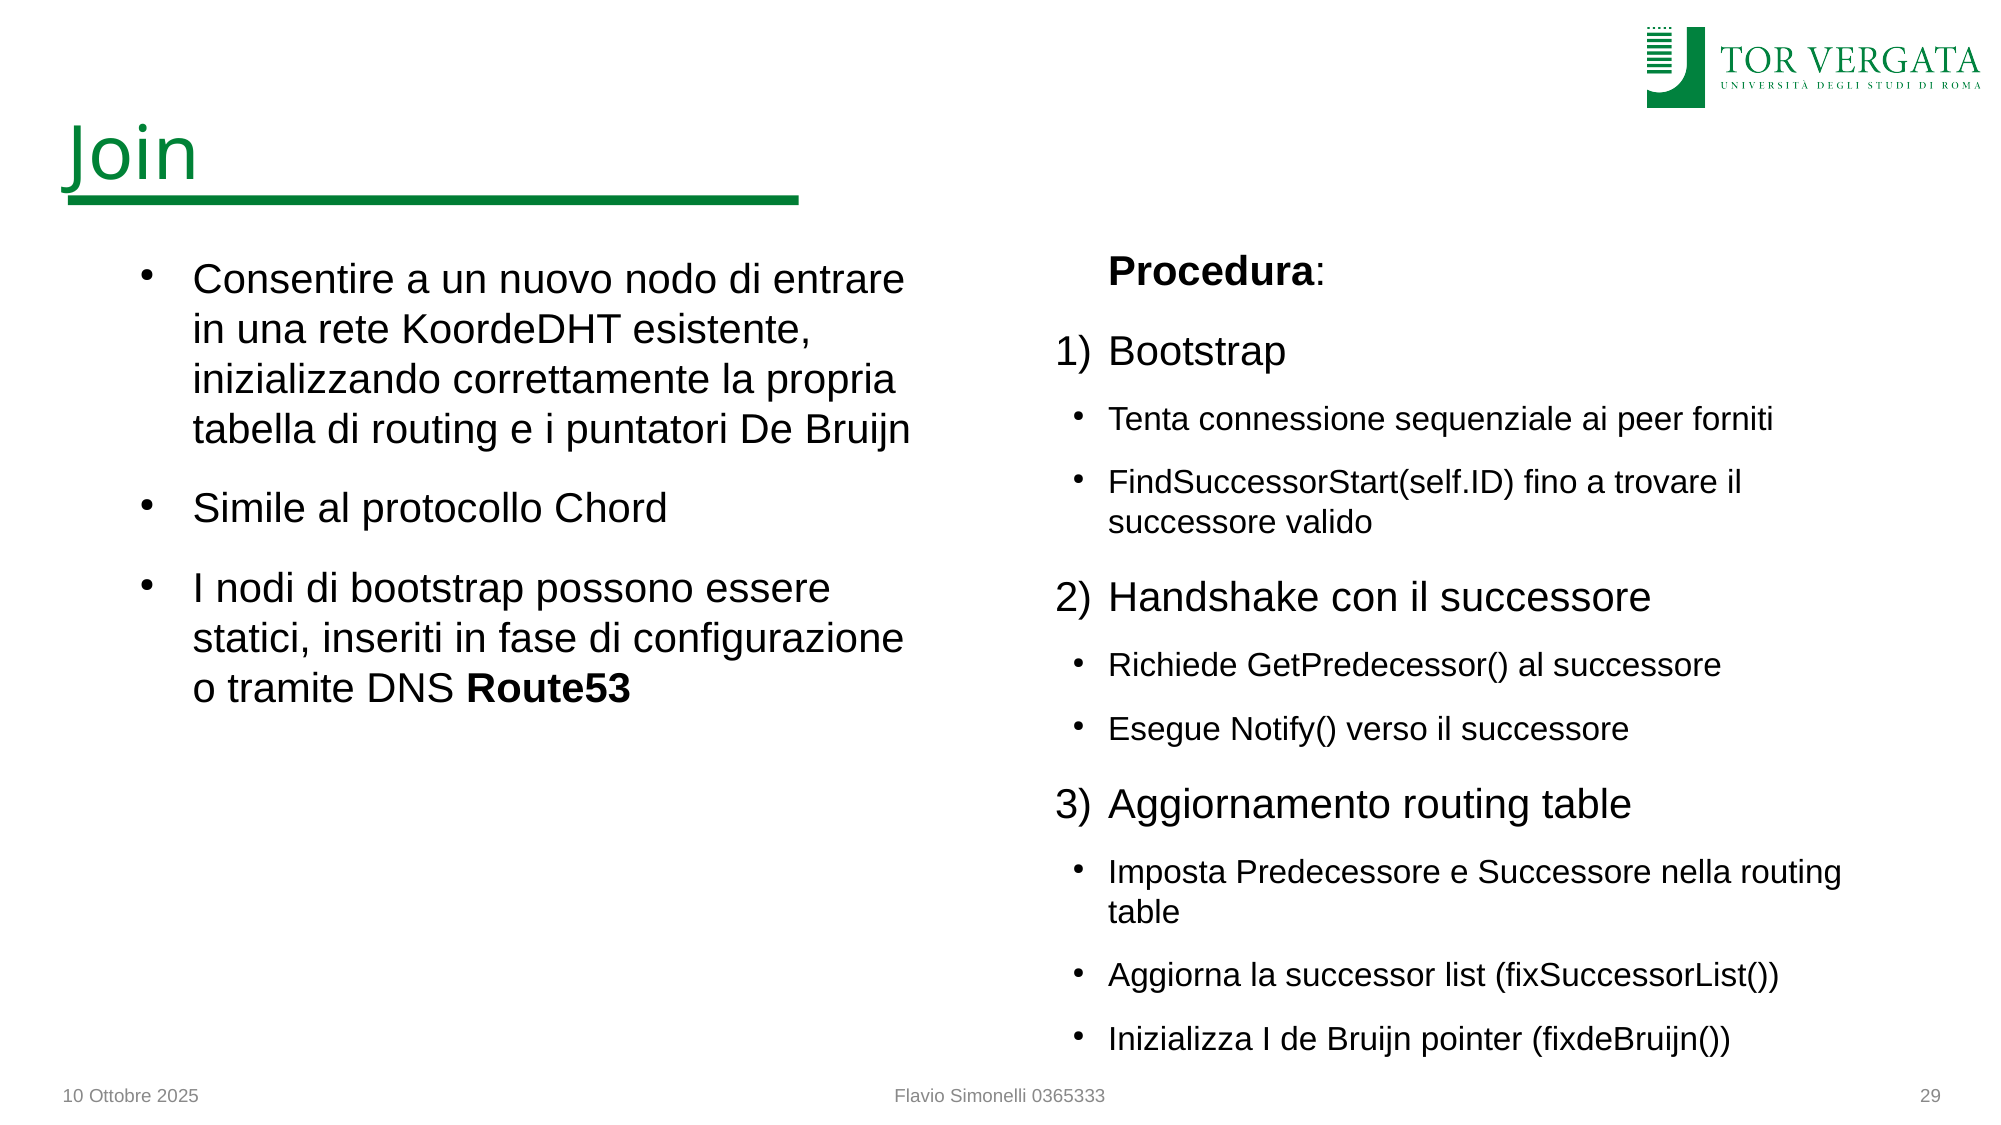

# Join
Procedura:
Bootstrap
Tenta connessione sequenziale ai peer forniti
FindSuccessorStart(self.ID) fino a trovare il successore valido
Handshake con il successore
Richiede GetPredecessor() al successore
Esegue Notify() verso il successore
Aggiornamento routing table
Imposta Predecessore e Successore nella routing table
Aggiorna la successor list (fixSuccessorList())
Inizializza I de Bruijn pointer (fixdeBruijn())
Consentire a un nuovo nodo di entrare in una rete KoordeDHT esistente, inizializzando correttamente la propria tabella di routing e i puntatori De Bruijn
Simile al protocollo Chord
I nodi di bootstrap possono essere statici, inseriti in fase di configurazione o tramite DNS Route53
10 Ottobre 2025
Flavio Simonelli 0365333
29